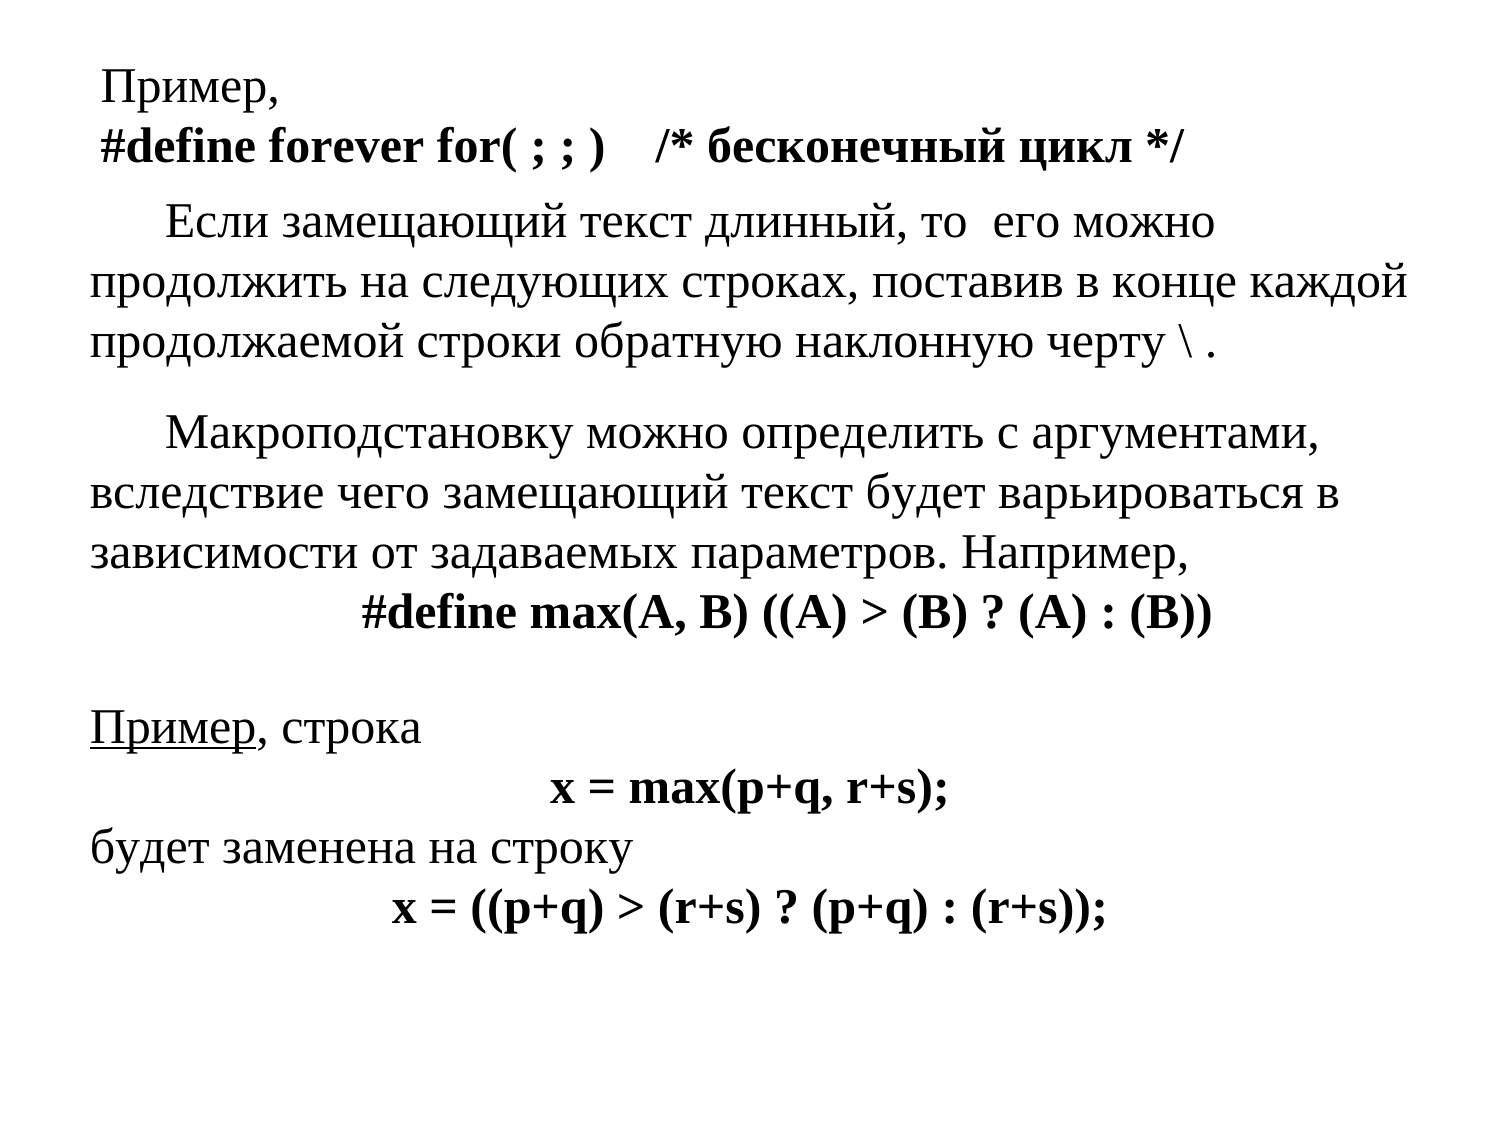

Пример,
#define forever for( ; ; ) /* бесконечный цикл */
		Если замещающий текст длинный, то его можно продолжить на следующих строках, поставив в конце каждой продолжаемой строки обратную наклонную черту \ .
		Макроподстановку можно определить с аргументами, вследствие чего замещающий текст будет варьироваться в зависимости от задаваемых параметров. Например,
	#define max(A, В) ((А) > (В) ? (А) : (В))
	Пример, строка
х = max(p+q, r+s);
	будет заменена на строку
х = ((p+q) > (r+s) ? (p+q) : (r+s));